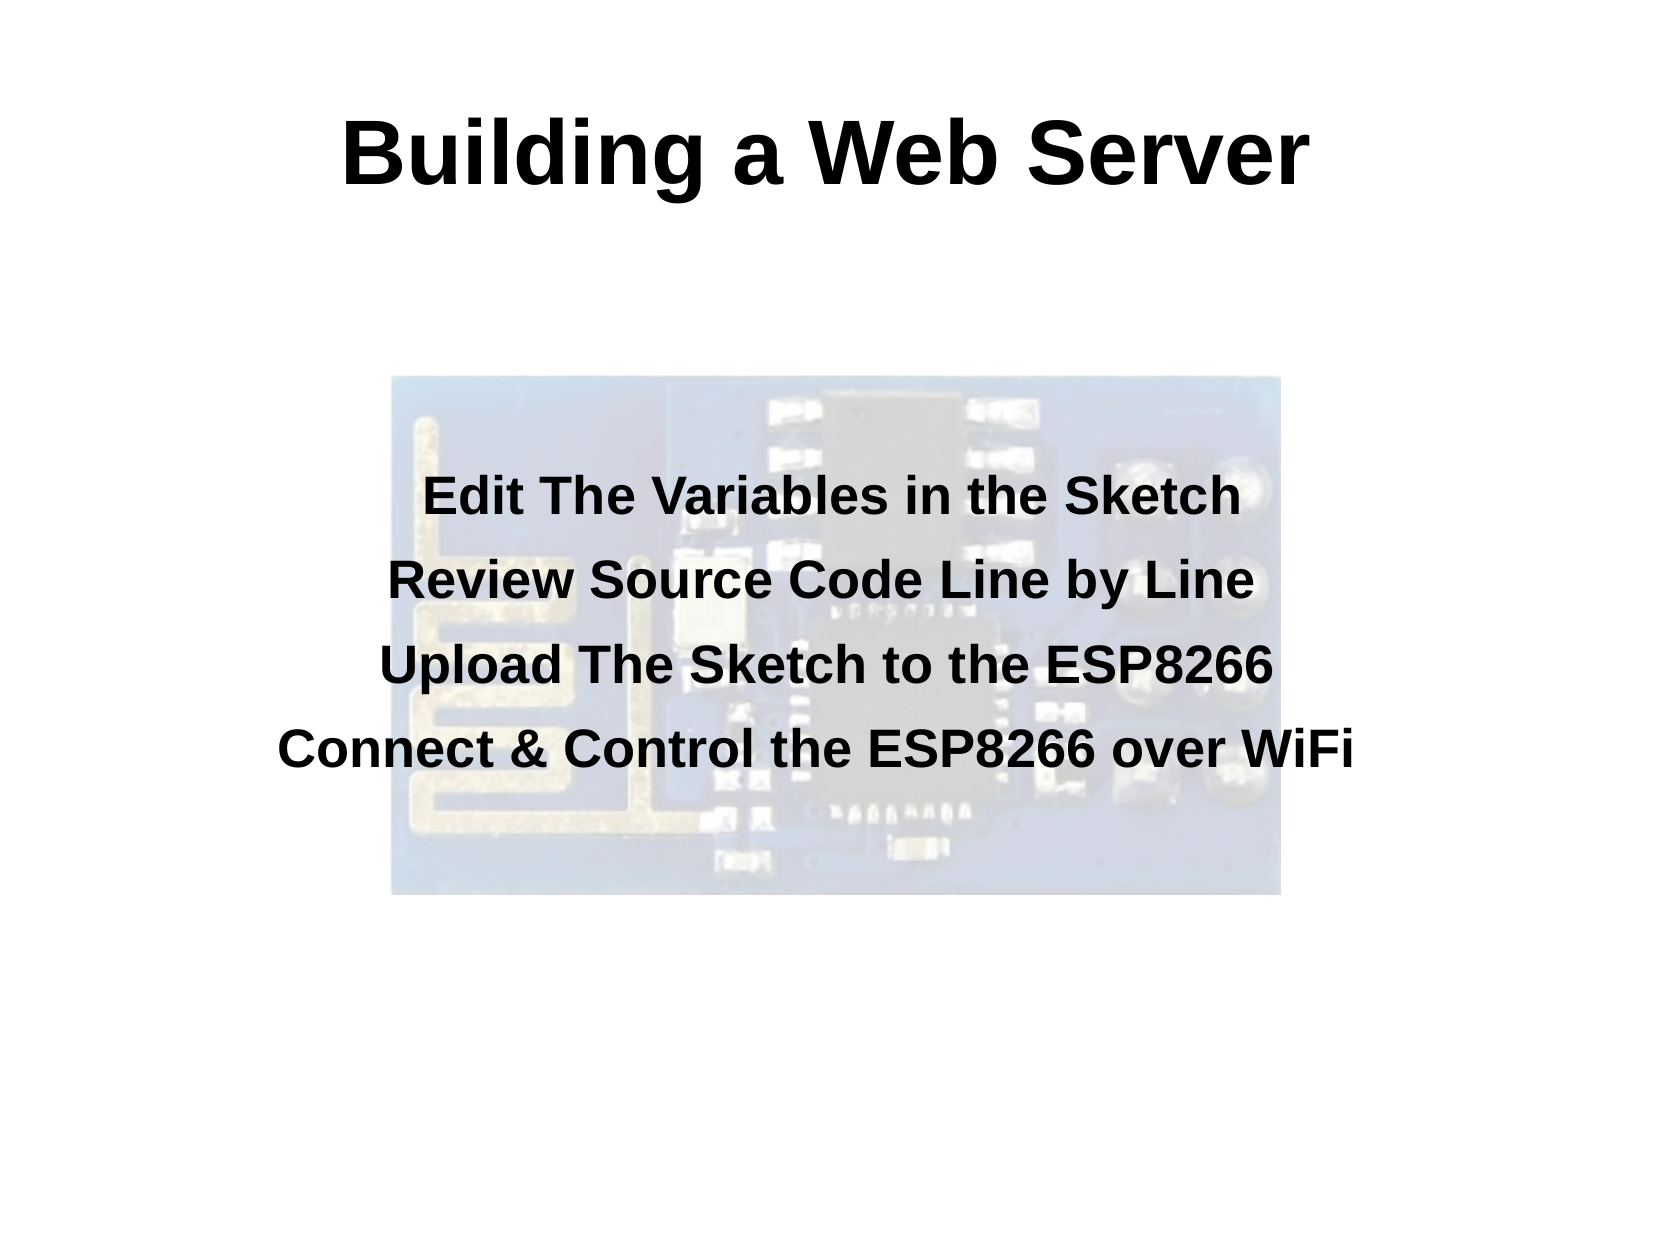

# Building a Web Server
Edit The Variables in the Sketch
Review Source Code Line by Line
Upload The Sketch to the ESP8266
Connect & Control the ESP8266 over WiFi